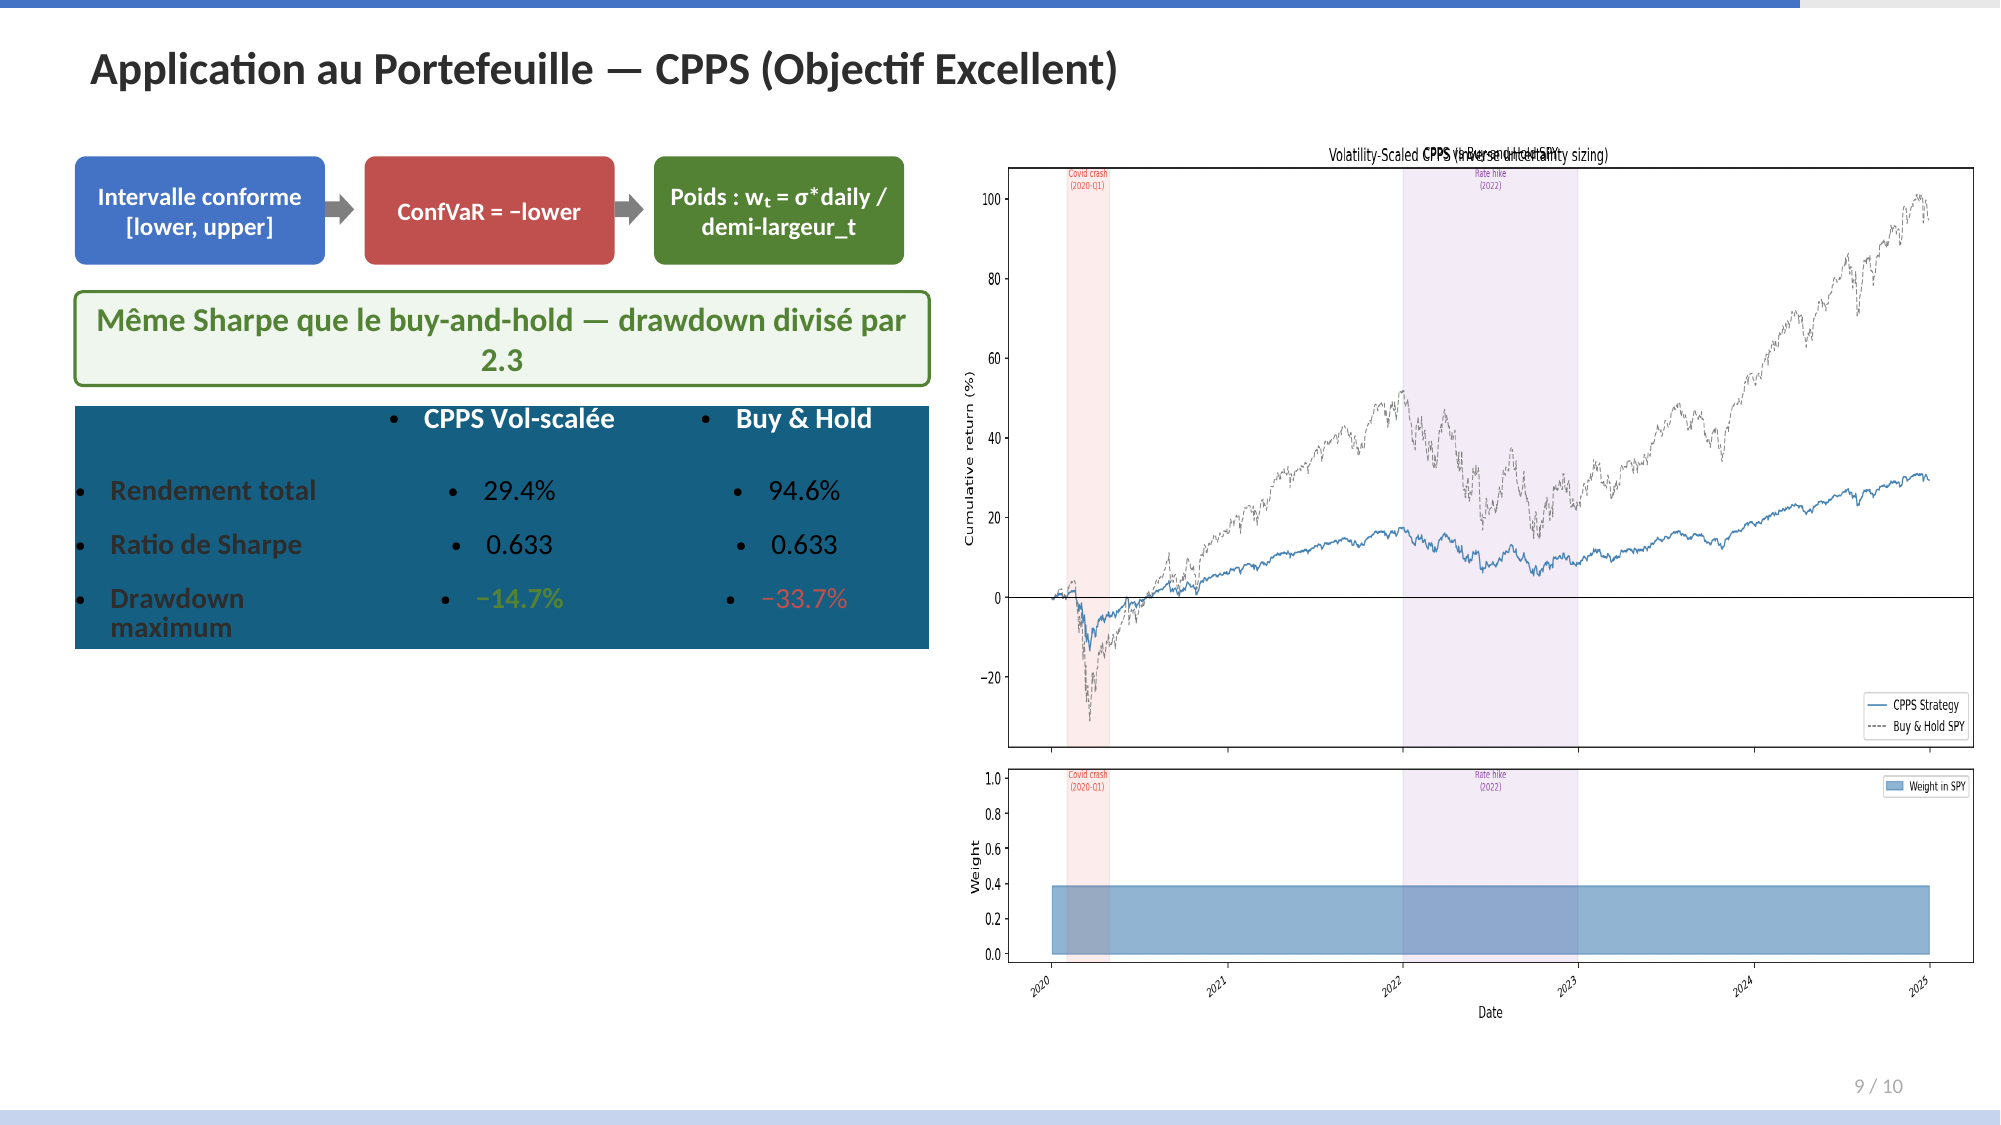

Application au Portefeuille — CPPS (Objectif Excellent)
Intervalle conforme [lower, upper]
ConfVaR = −lower
Poids : wₜ = σ*daily / demi-largeur_t
Même Sharpe que le buy-and-hold — drawdown divisé par 2.3
| | CPPS Vol-scalée | Buy & Hold |
| --- | --- | --- |
| Rendement total | 29.4% | 94.6% |
| Ratio de Sharpe | 0.633 | 0.633 |
| Drawdown maximum | −14.7% | −33.7% |
9 / 10